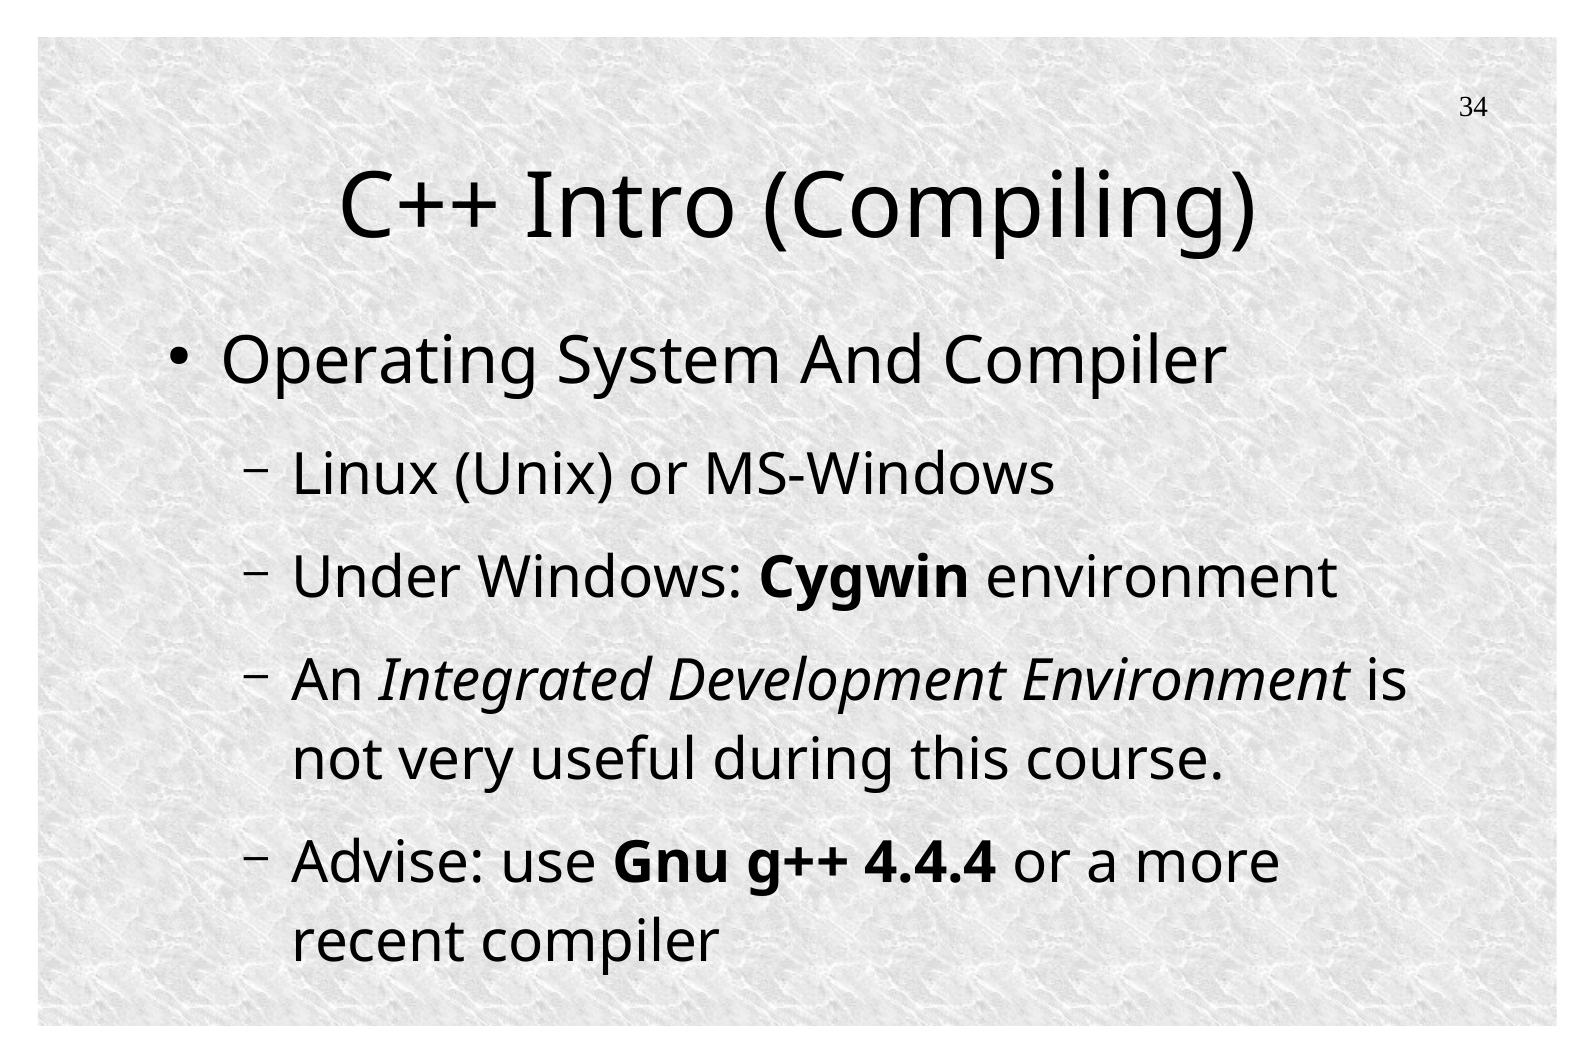

34
# C++ Intro (Compiling)
Operating System And Compiler
Linux (Unix) or MS-Windows
Under Windows: Cygwin environment
An Integrated Development Environment is not very useful during this course.
Advise: use Gnu g++ 4.4.4 or a more recent compiler